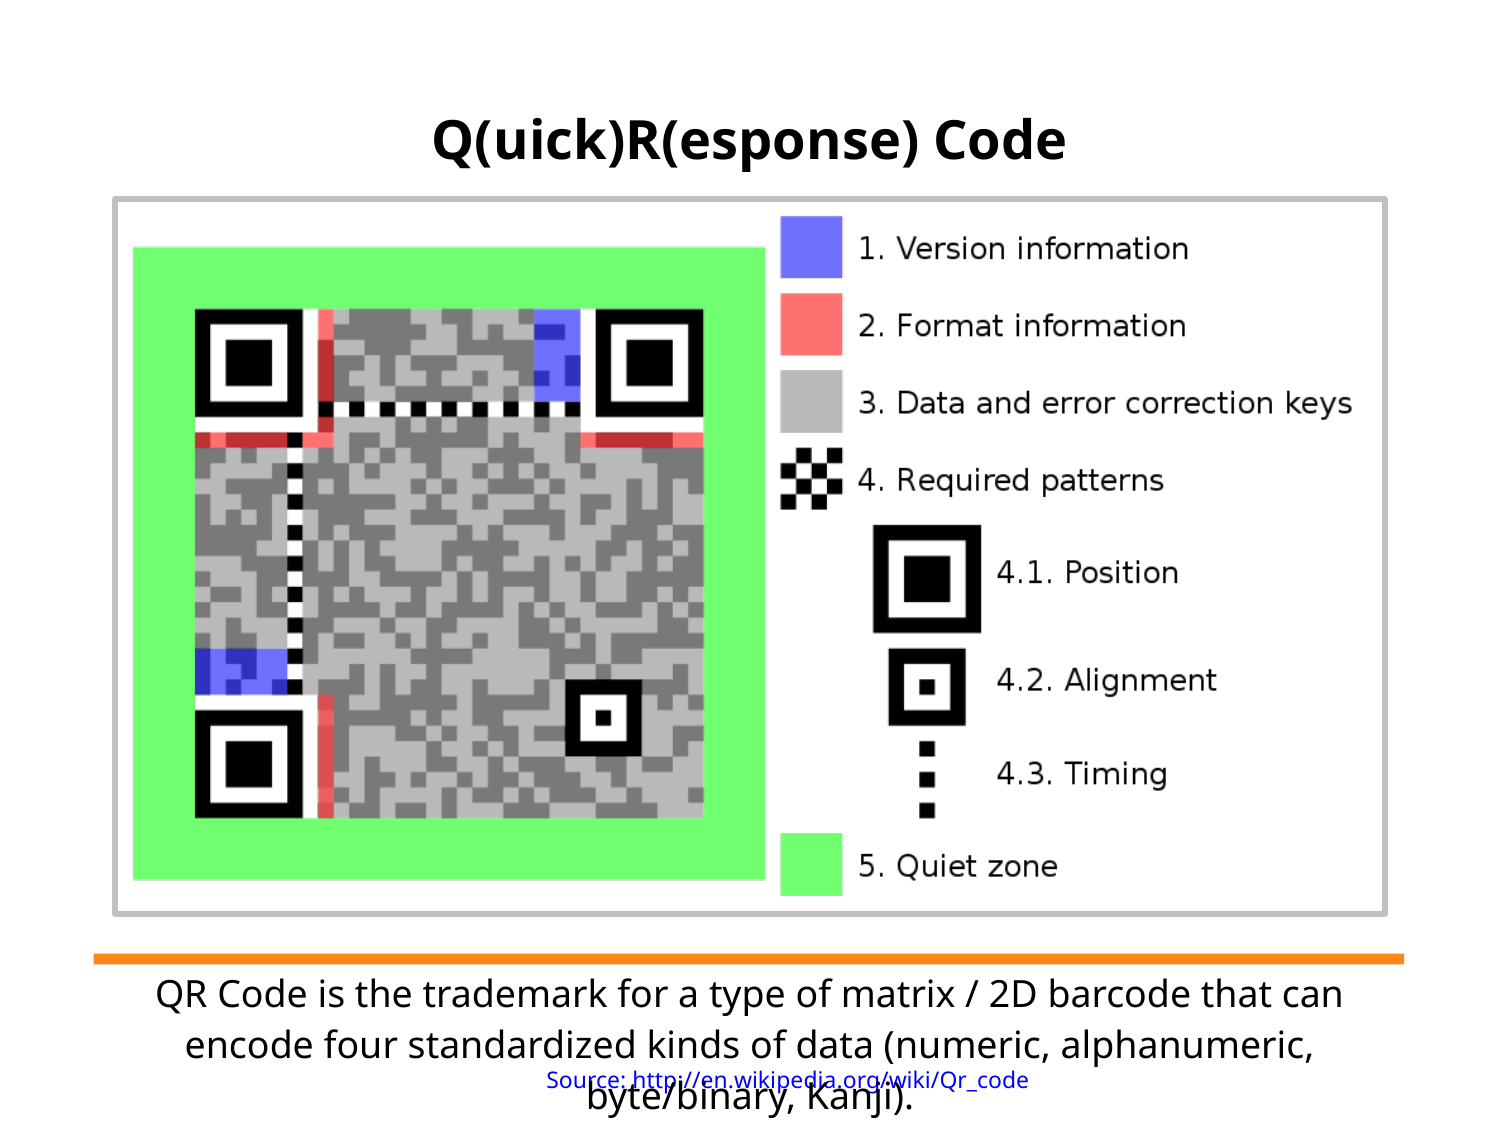

# Q(uick)R(esponse) Code
QR Code is the trademark for a type of matrix / 2D barcode that can encode four standardized kinds of data (numeric, alphanumeric, byte/binary, Kanji).
Source: http://en.wikipedia.org/wiki/Qr_code